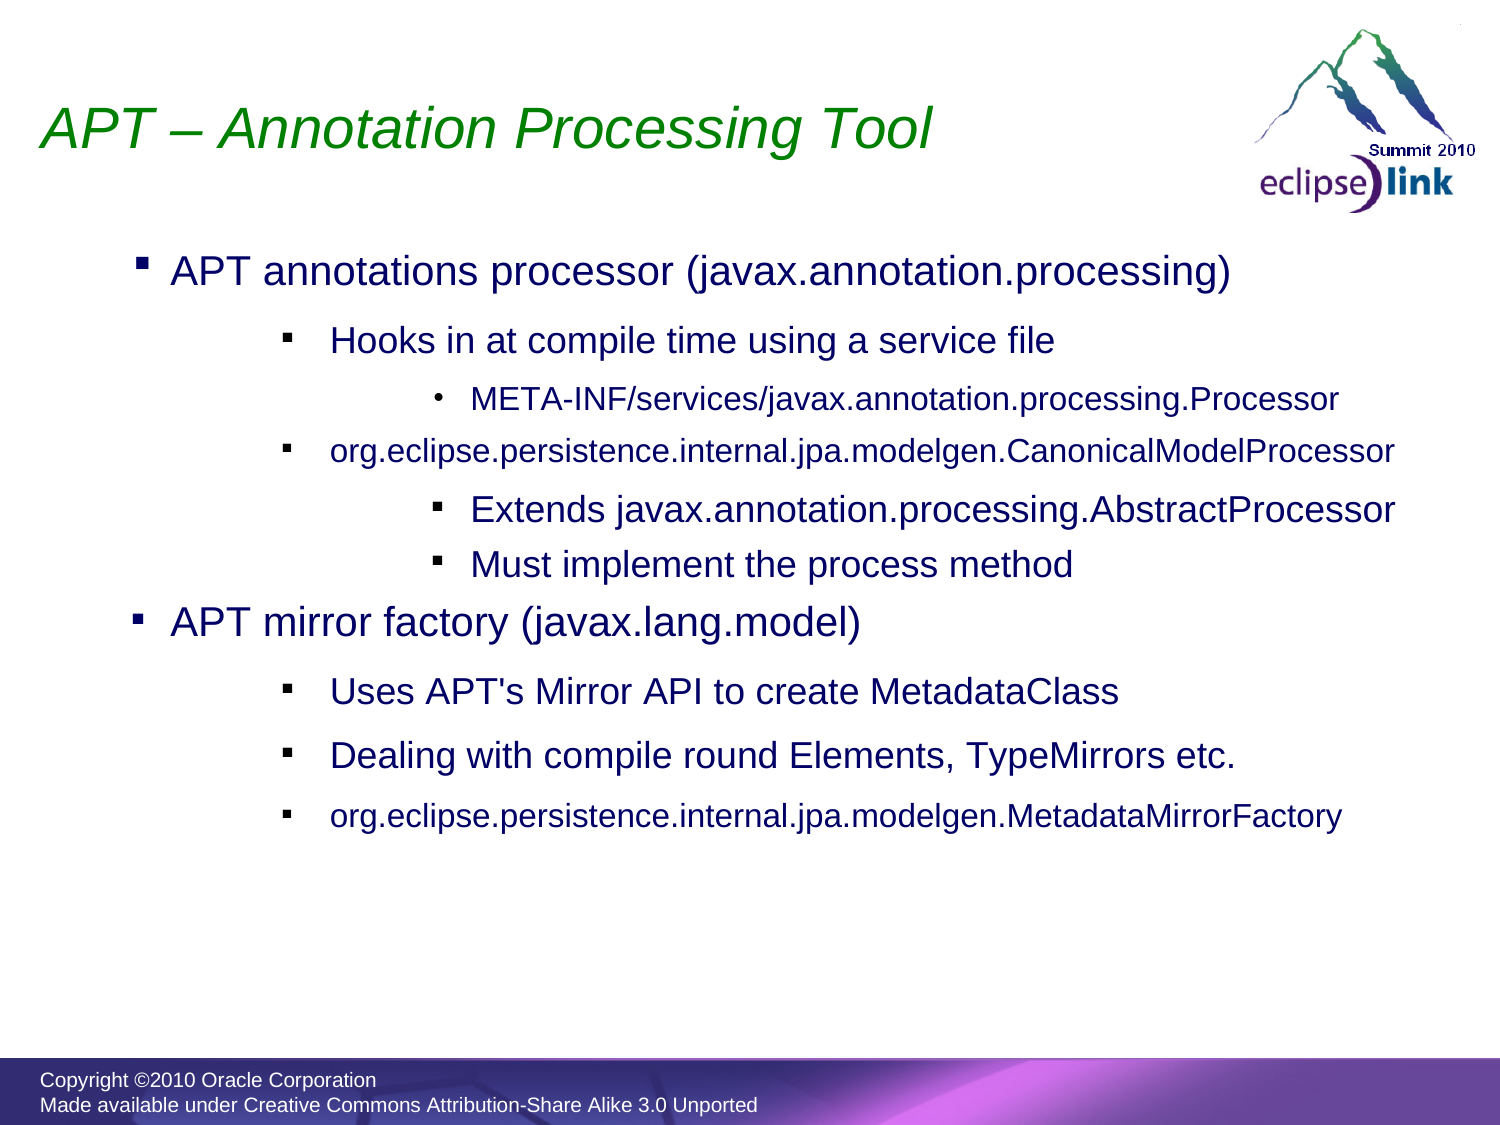

# APT – Annotation Processing Tool
APT annotations processor (javax.annotation.processing)
Hooks in at compile time using a service file
META-INF/services/javax.annotation.processing.Processor
org.eclipse.persistence.internal.jpa.modelgen.CanonicalModelProcessor
Extends javax.annotation.processing.AbstractProcessor
Must implement the process method
APT mirror factory (javax.lang.model)
Uses APT's Mirror API to create MetadataClass
Dealing with compile round Elements, TypeMirrors etc.
org.eclipse.persistence.internal.jpa.modelgen.MetadataMirrorFactory